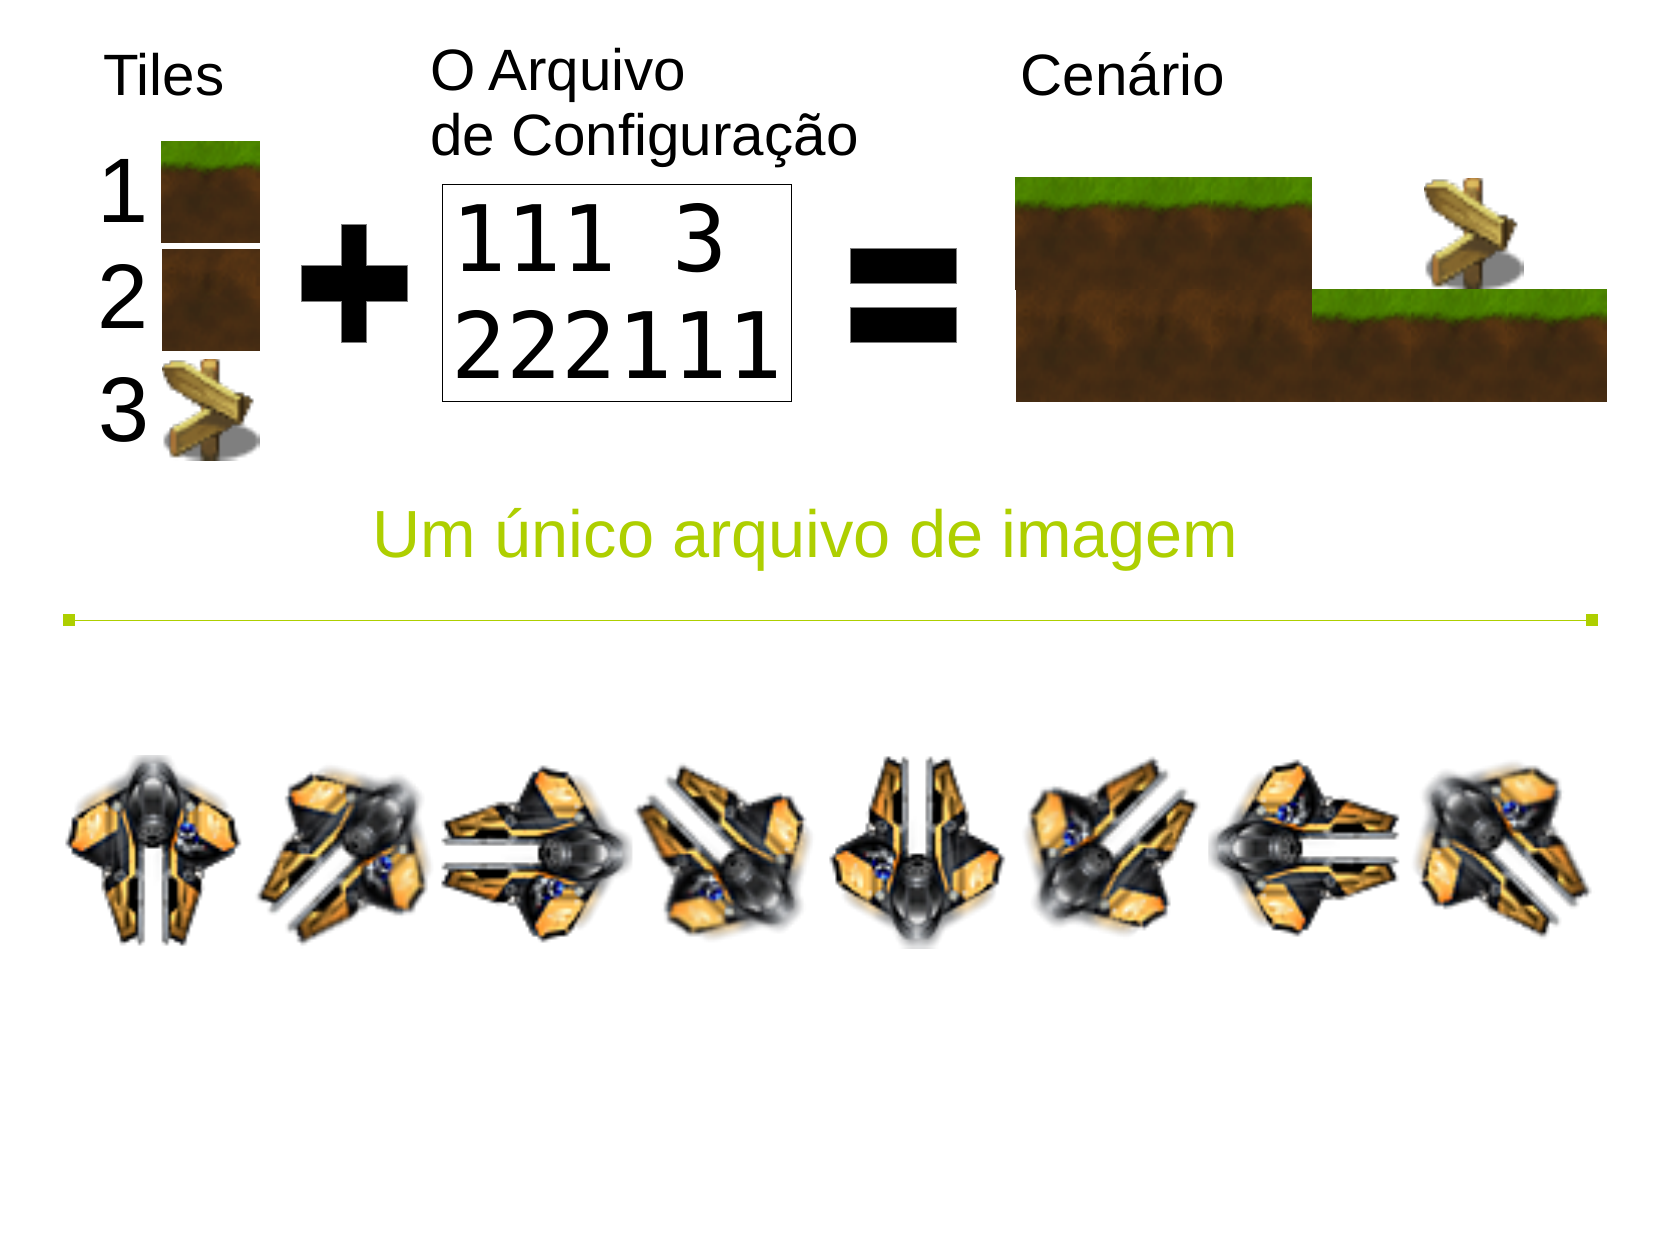

O Arquivo
de Configuração
Tiles
Cenário
1
111 3
222111
2
3
Um único arquivo de imagem